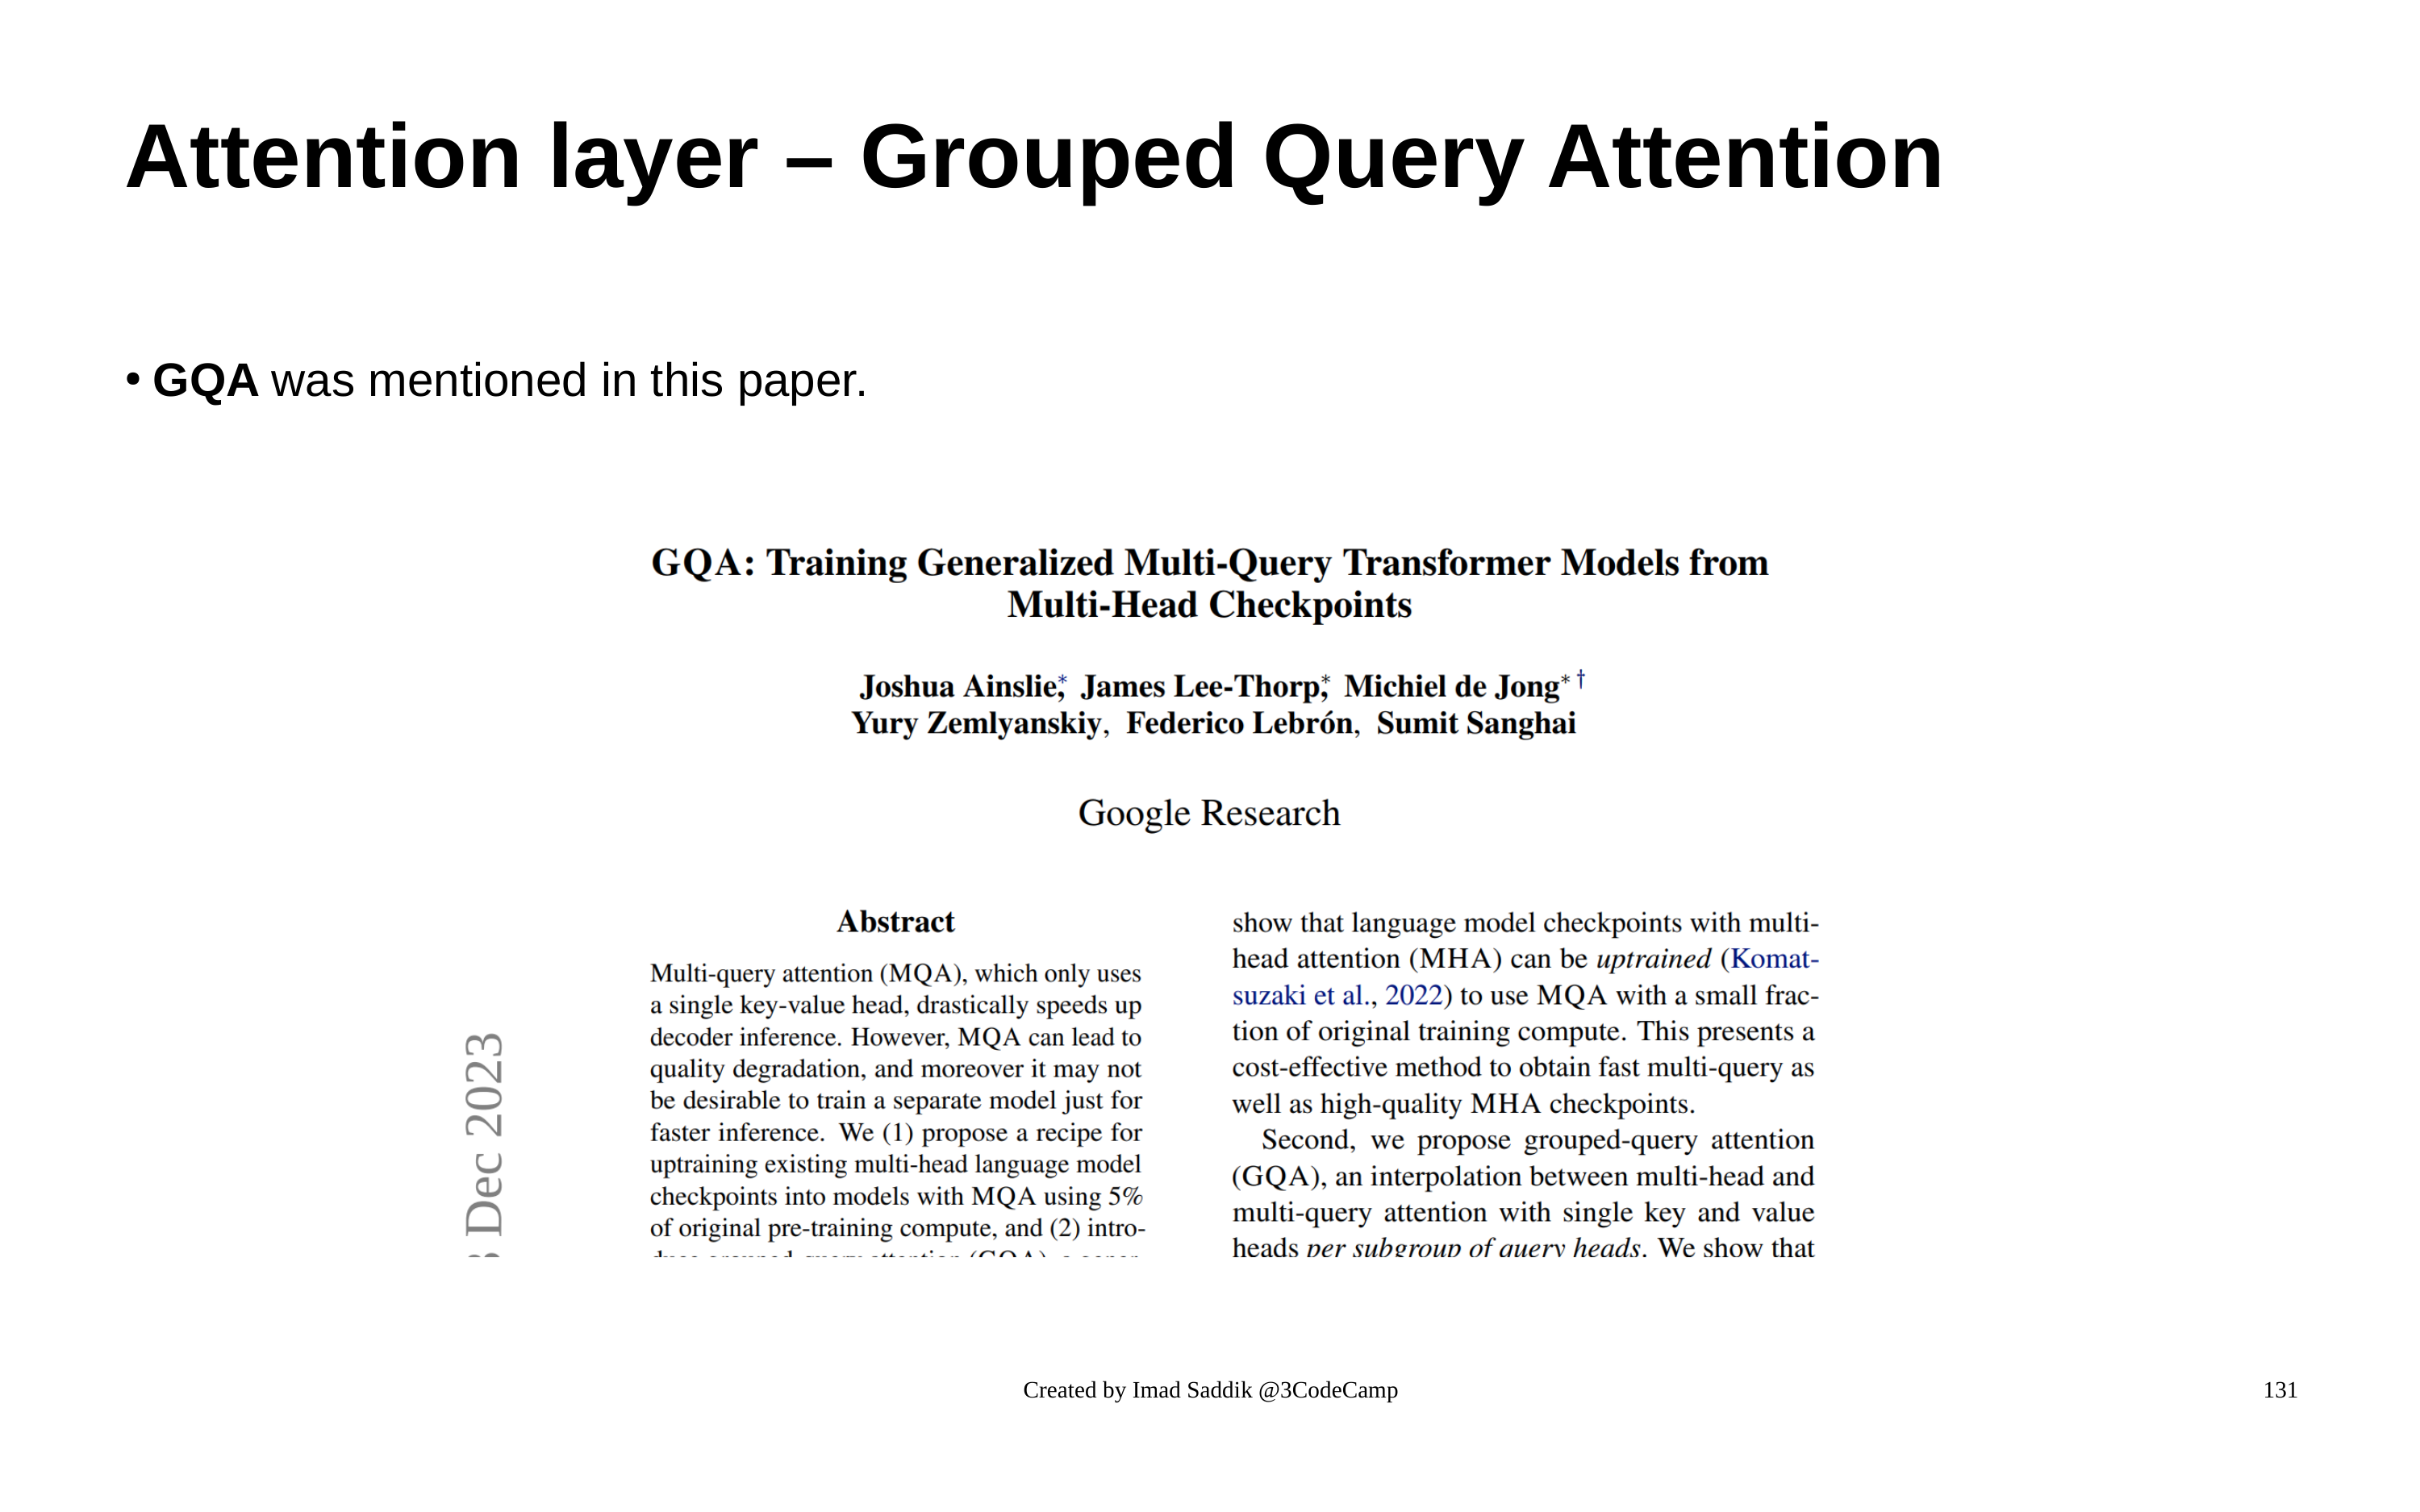

Attention layer – Grouped Query Attention
GQA was mentioned in this paper.
Created by Imad Saddik @3CodeCamp
131